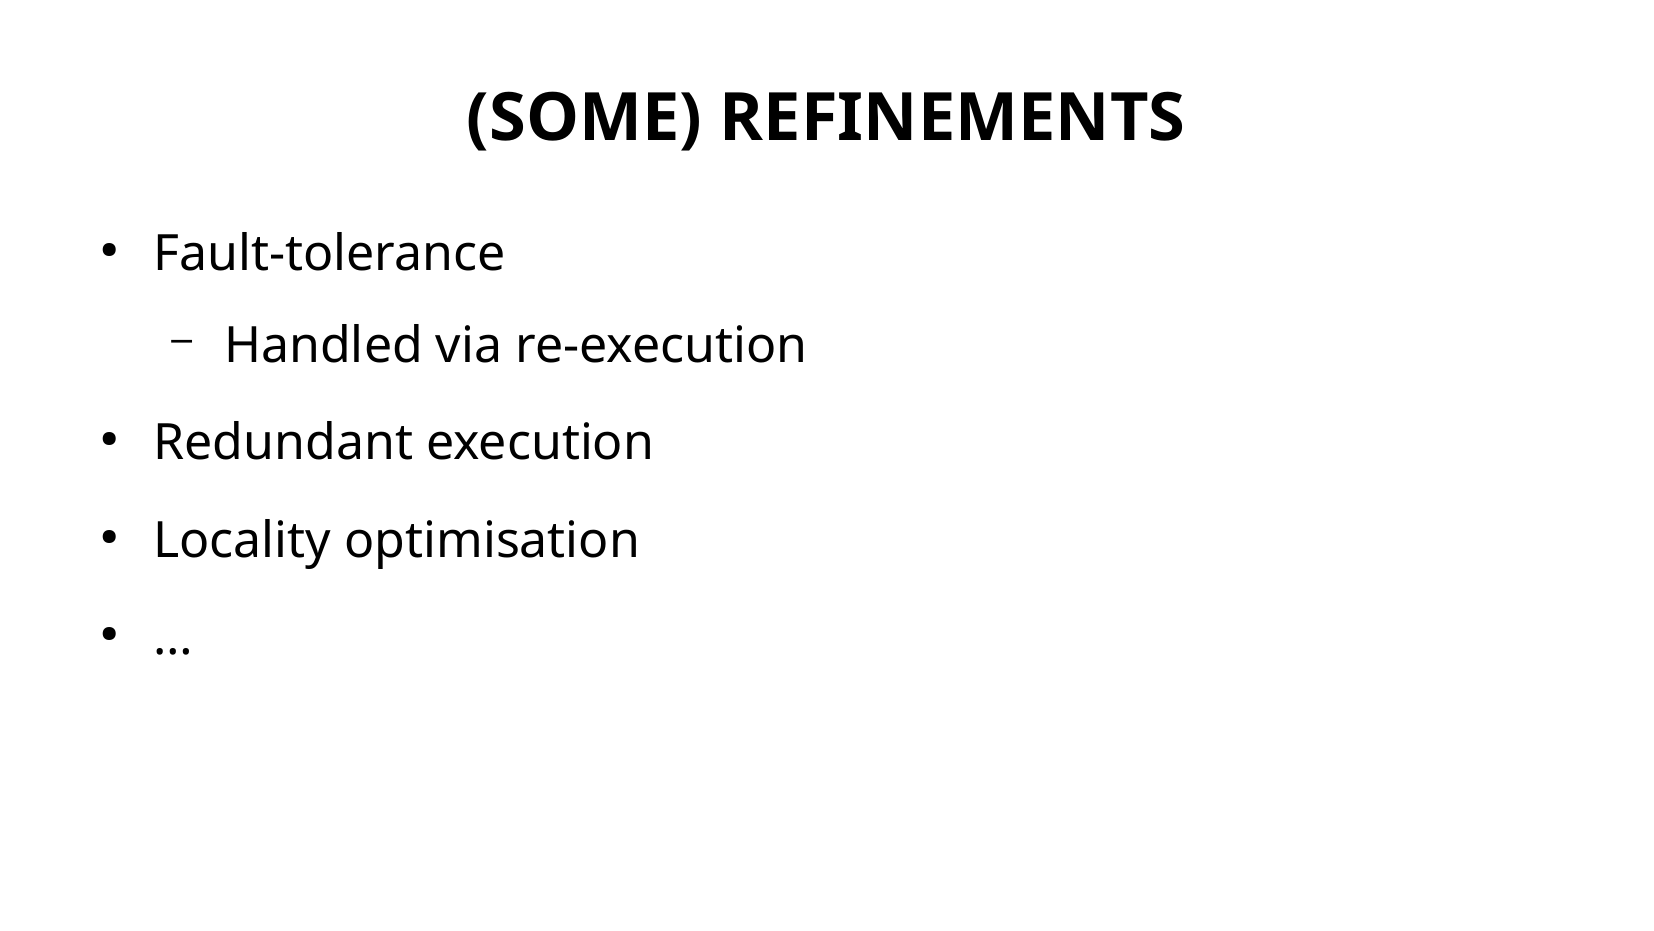

# (SOME) REFINEMENTS
Fault-tolerance
Handled via re-execution
Redundant execution
Locality optimisation
…